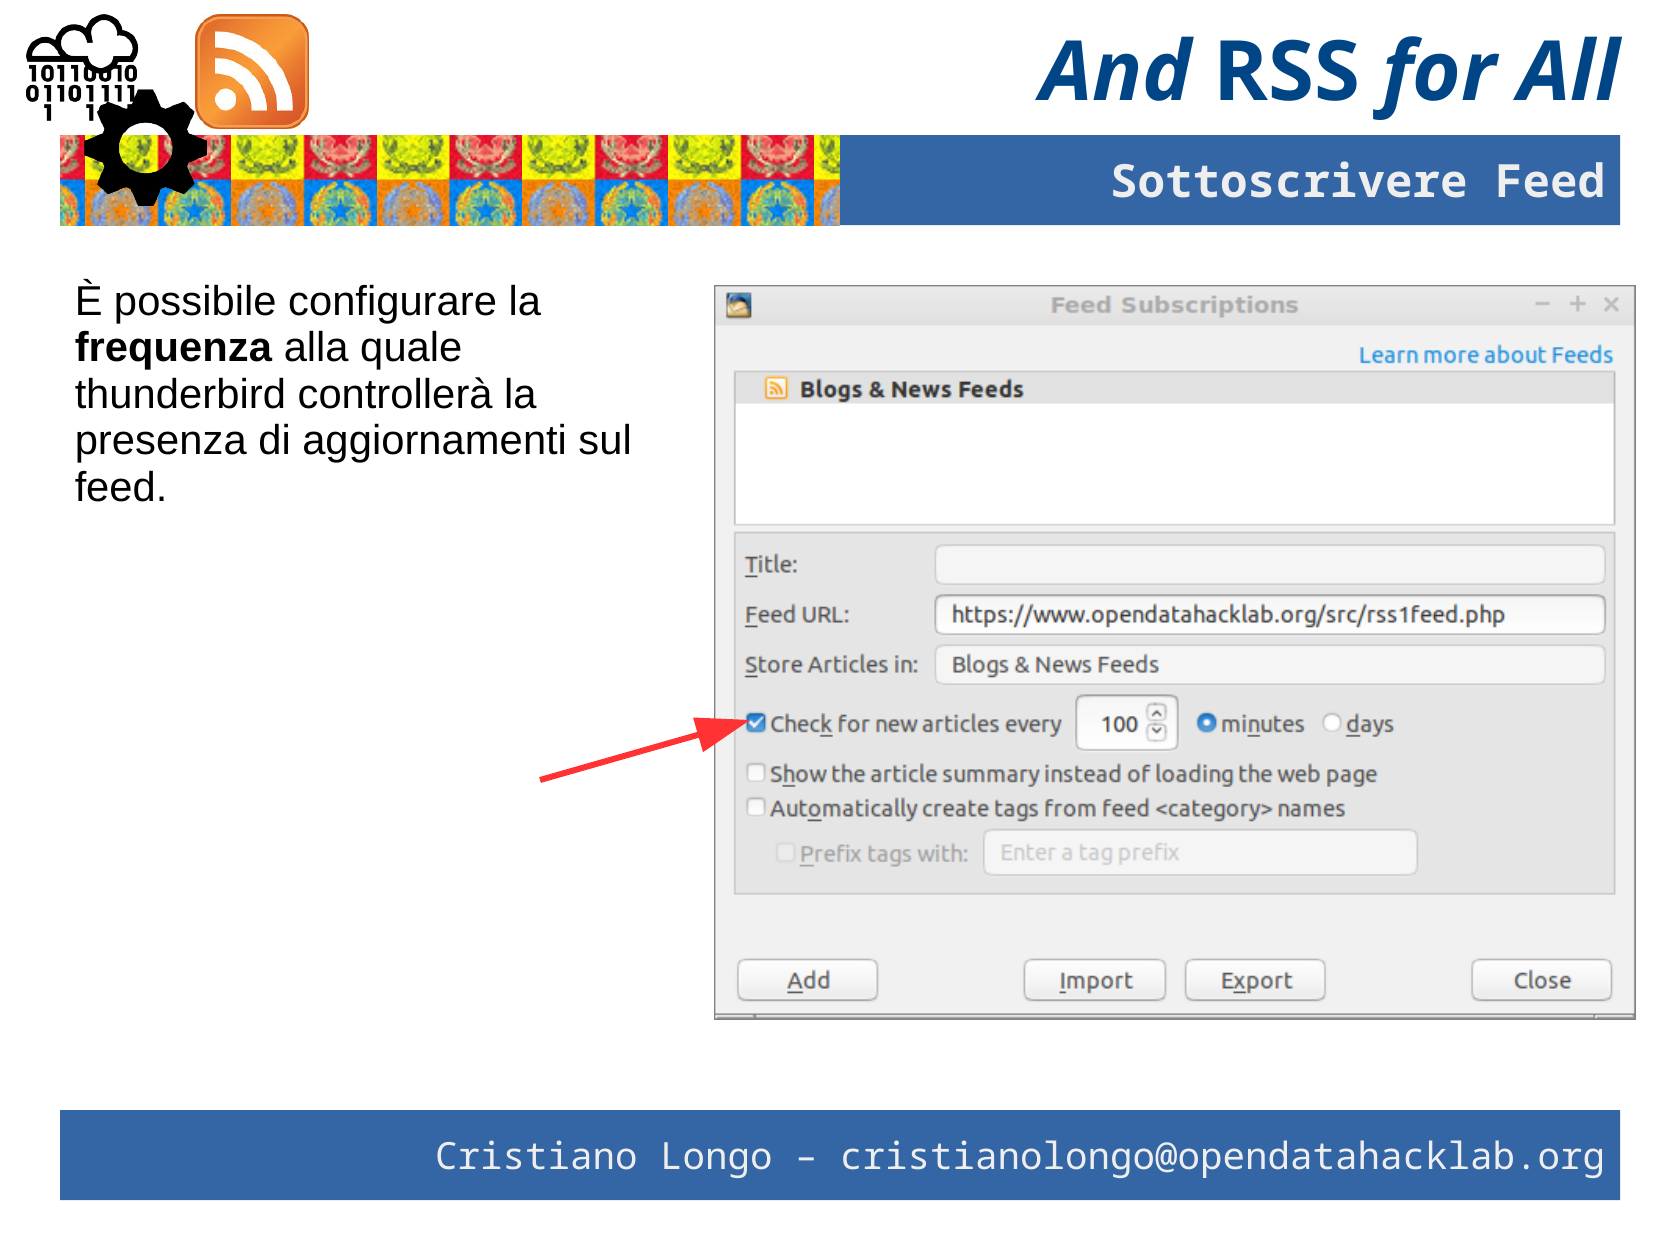

And RSS for All
Sottoscrivere Feed
È possibile configurare la frequenza alla quale thunderbird controllerà la presenza di aggiornamenti sul feed.
Cristiano Longo – cristianolongo@opendatahacklab.org